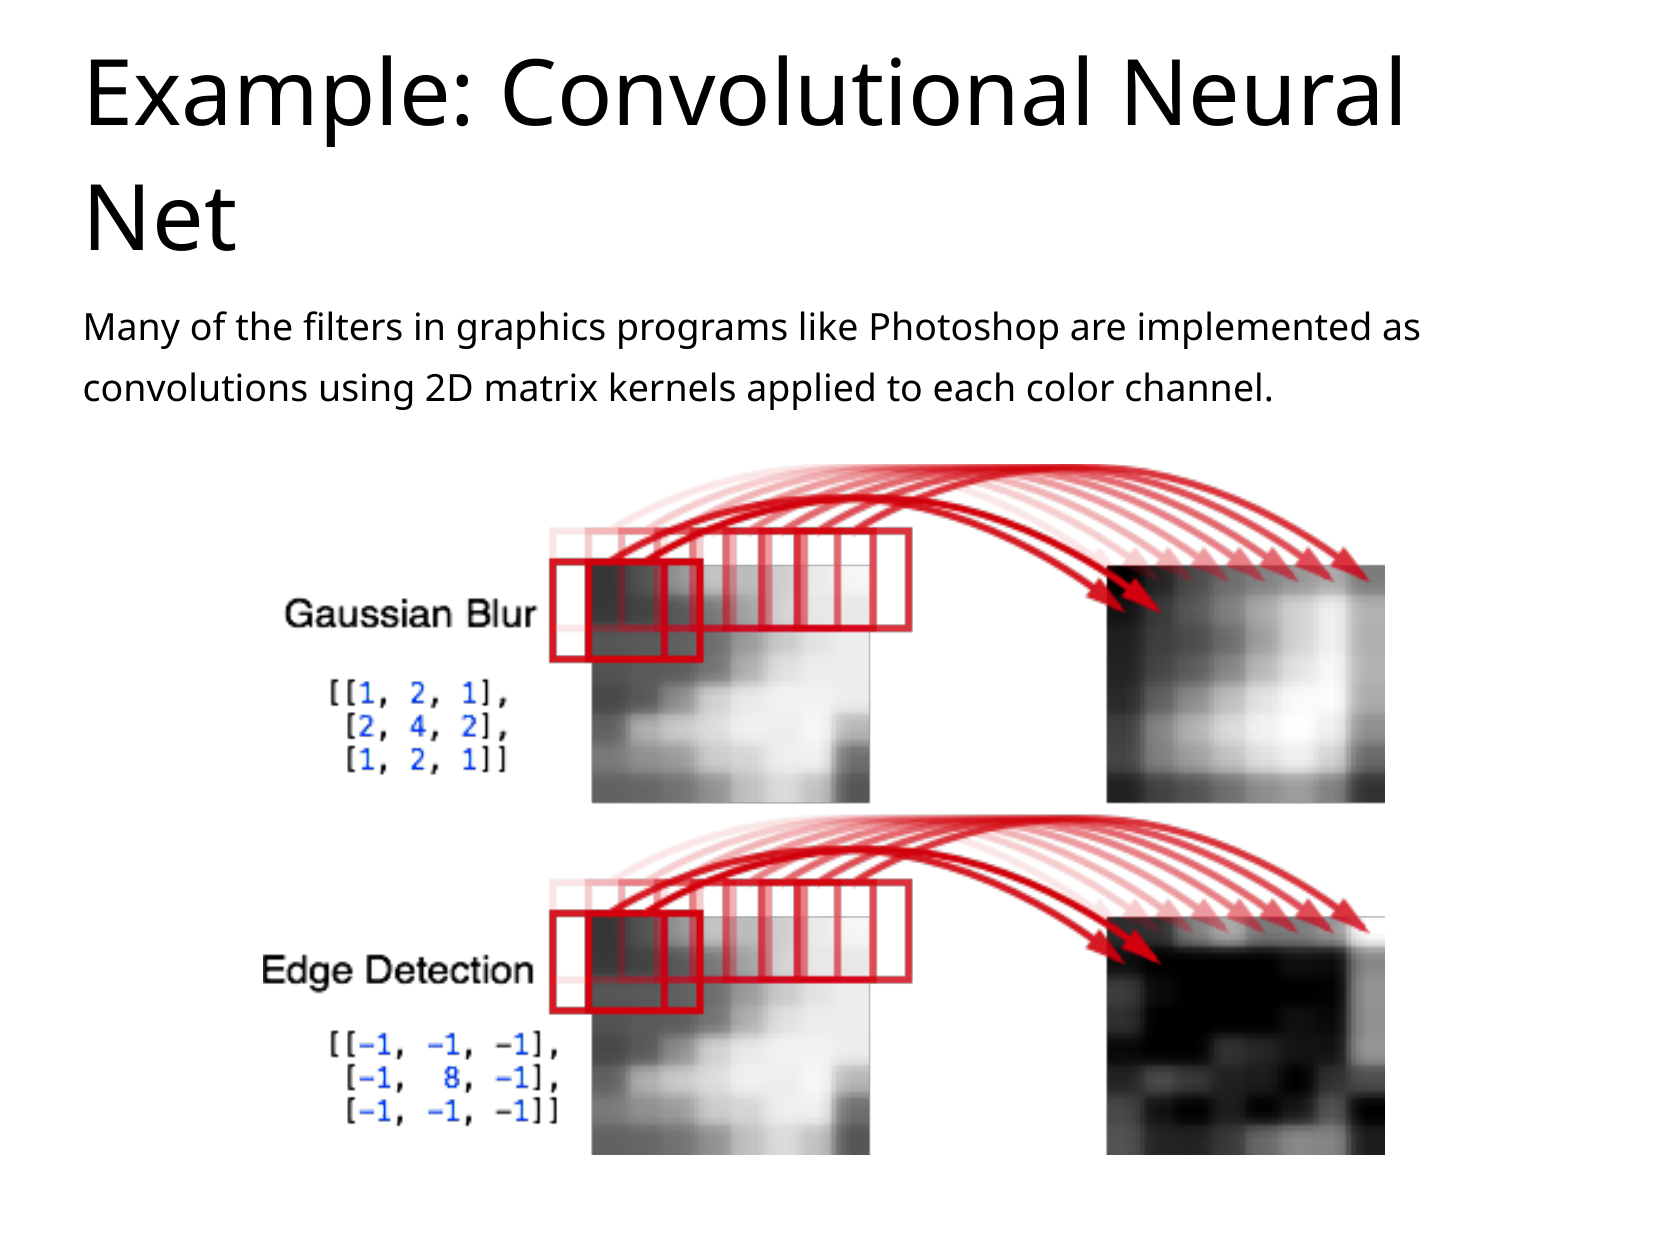

# Example: Convolutional Neural Net
Many of the filters in graphics programs like Photoshop are implemented as convolutions using 2D matrix kernels applied to each color channel.